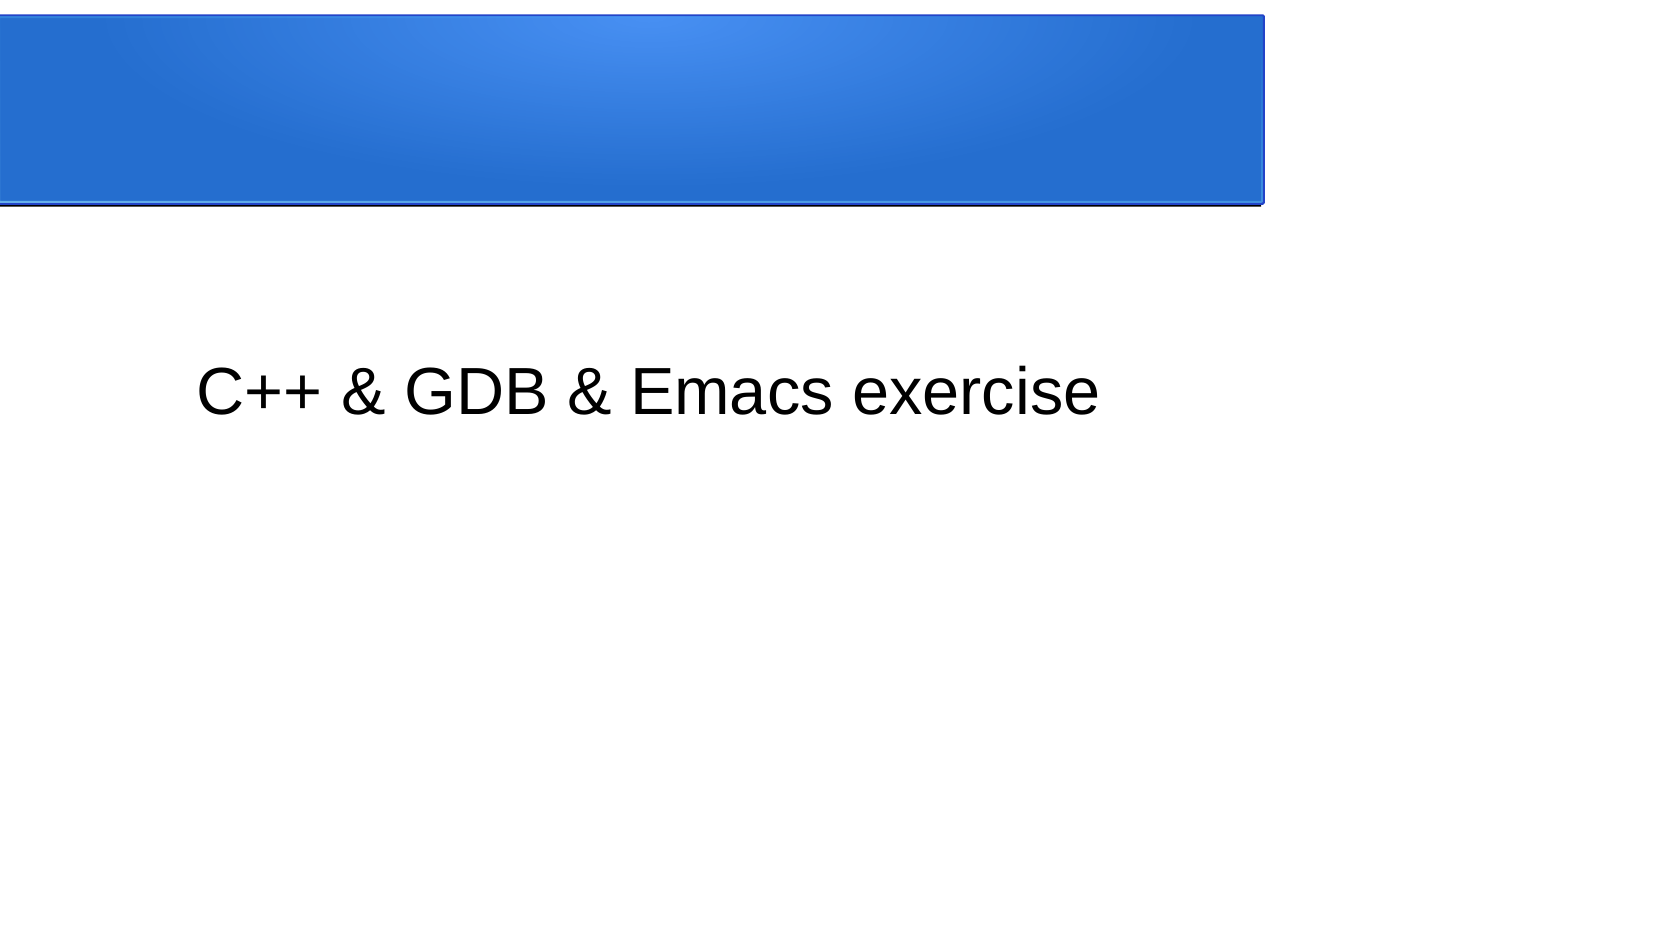

# C++ & GDB & Emacs exercise